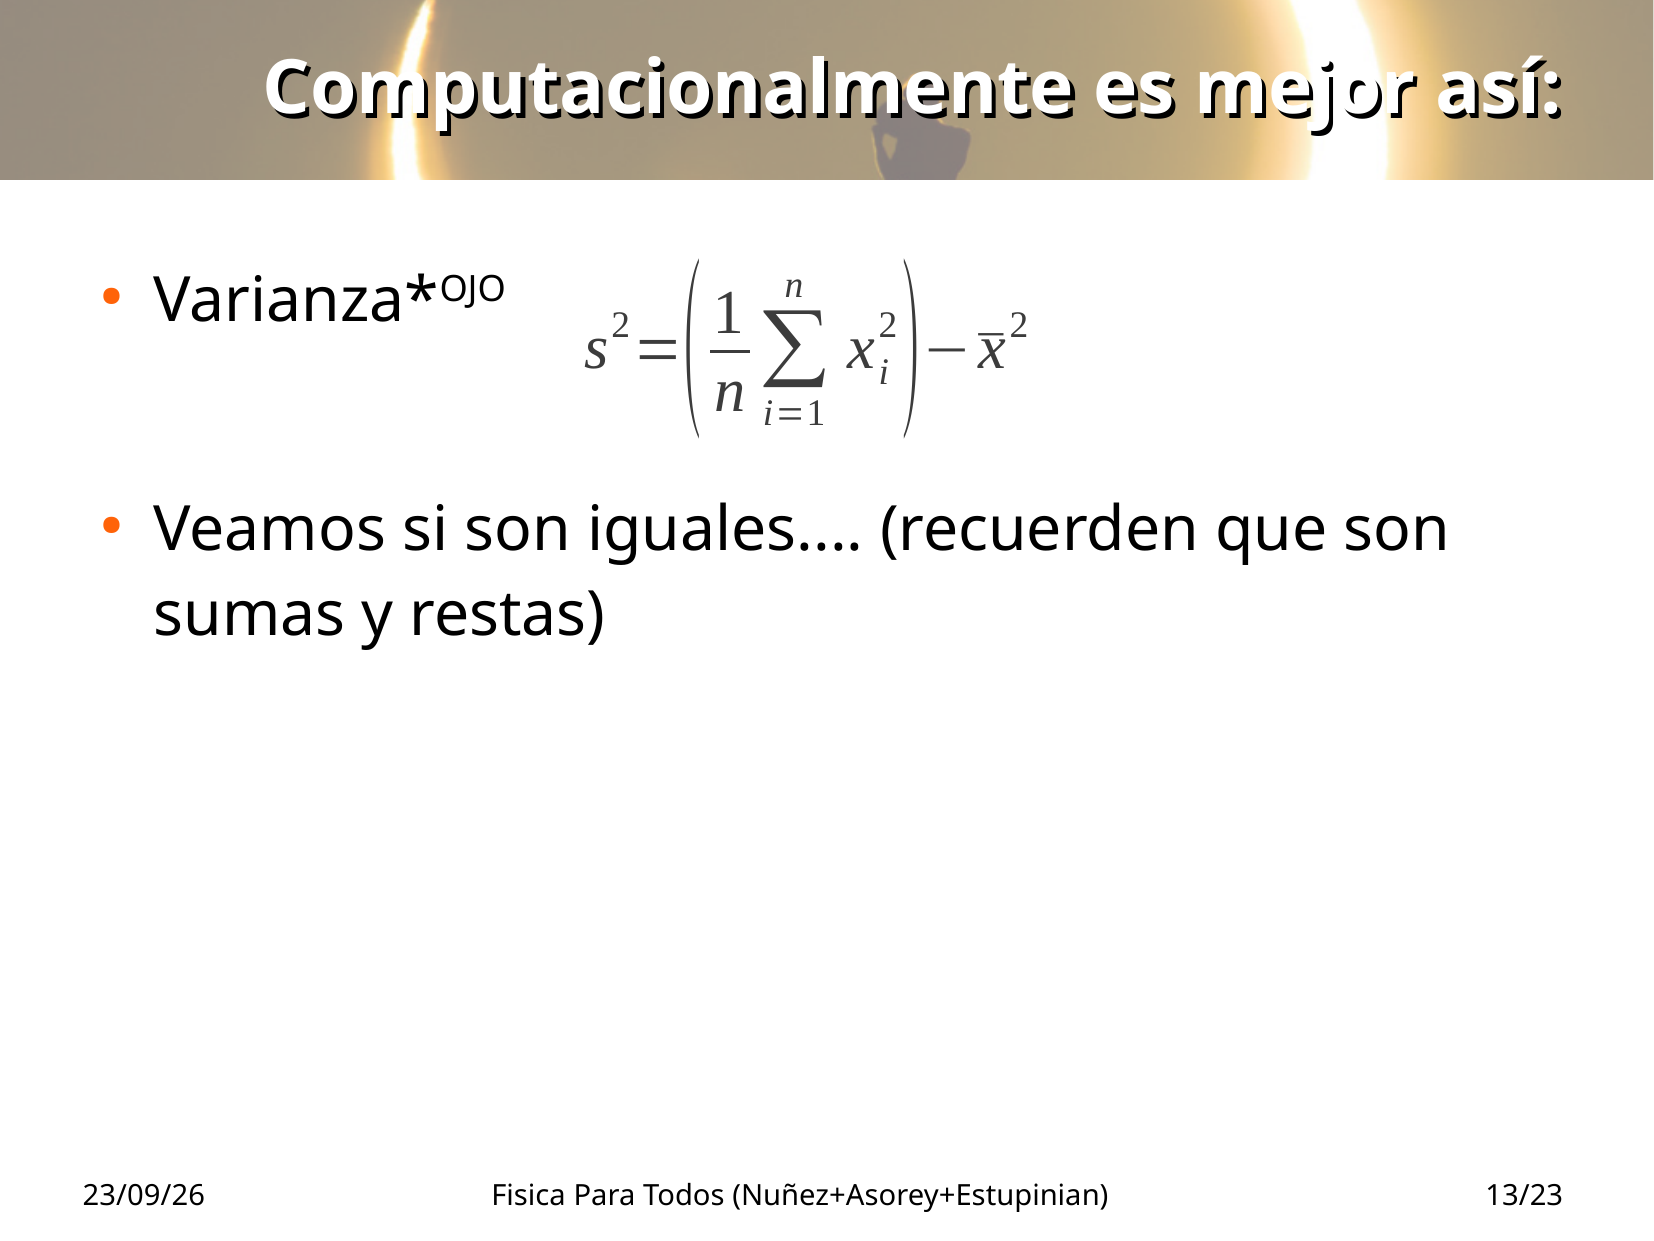

# Computacionalmente es mejor así:
Varianza*OJO
Veamos si son iguales.... (recuerden que son sumas y restas)
Fisica Para Todos (Nuñez+Asorey+Estupinian)
13